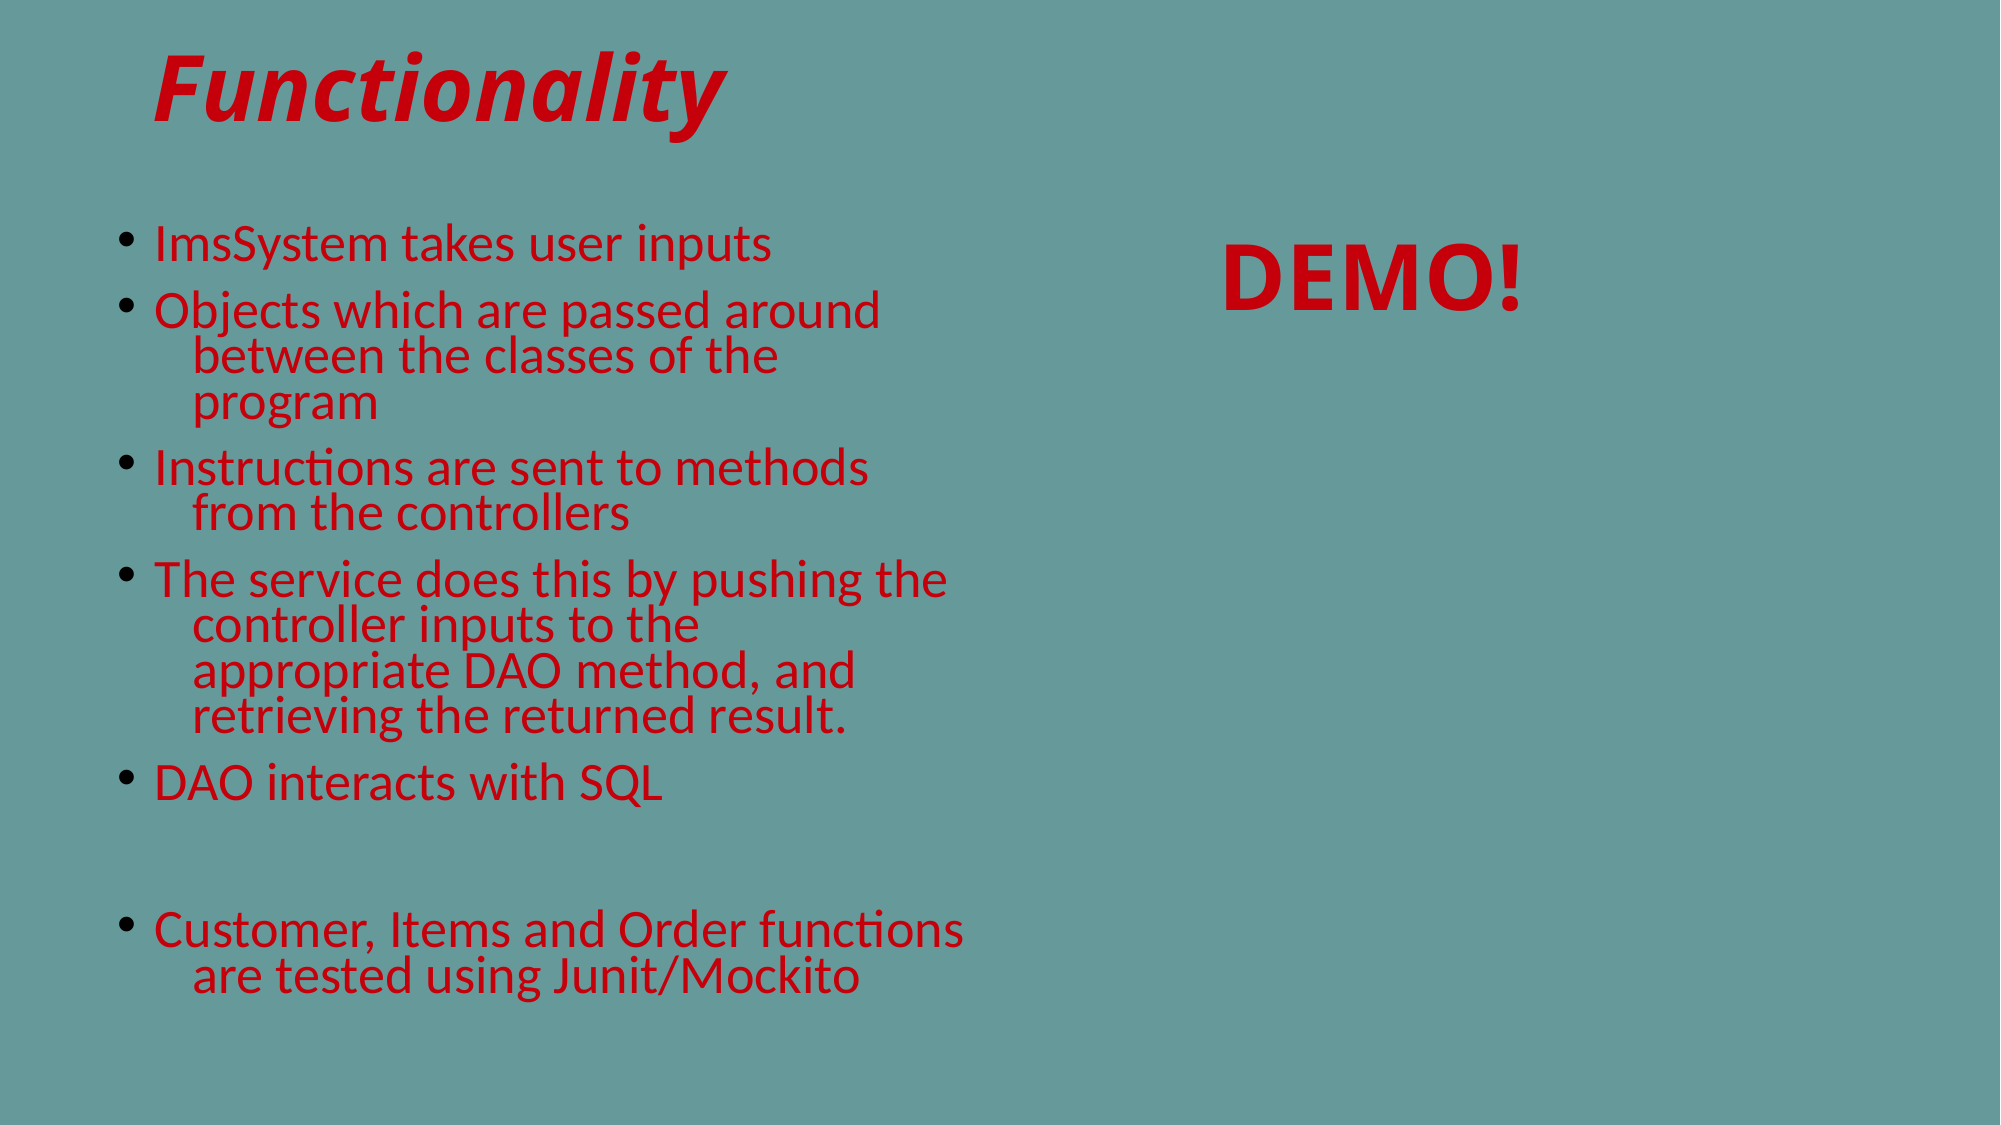

# Functionality
DEMO!
ImsSystem takes user inputs
Objects which are passed around between the classes of the program
Instructions are sent to methods from the controllers
The service does this by pushing the controller inputs to the appropriate DAO method, and retrieving the returned result.
DAO interacts with SQL
Customer, Items and Order functions are tested using Junit/Mockito